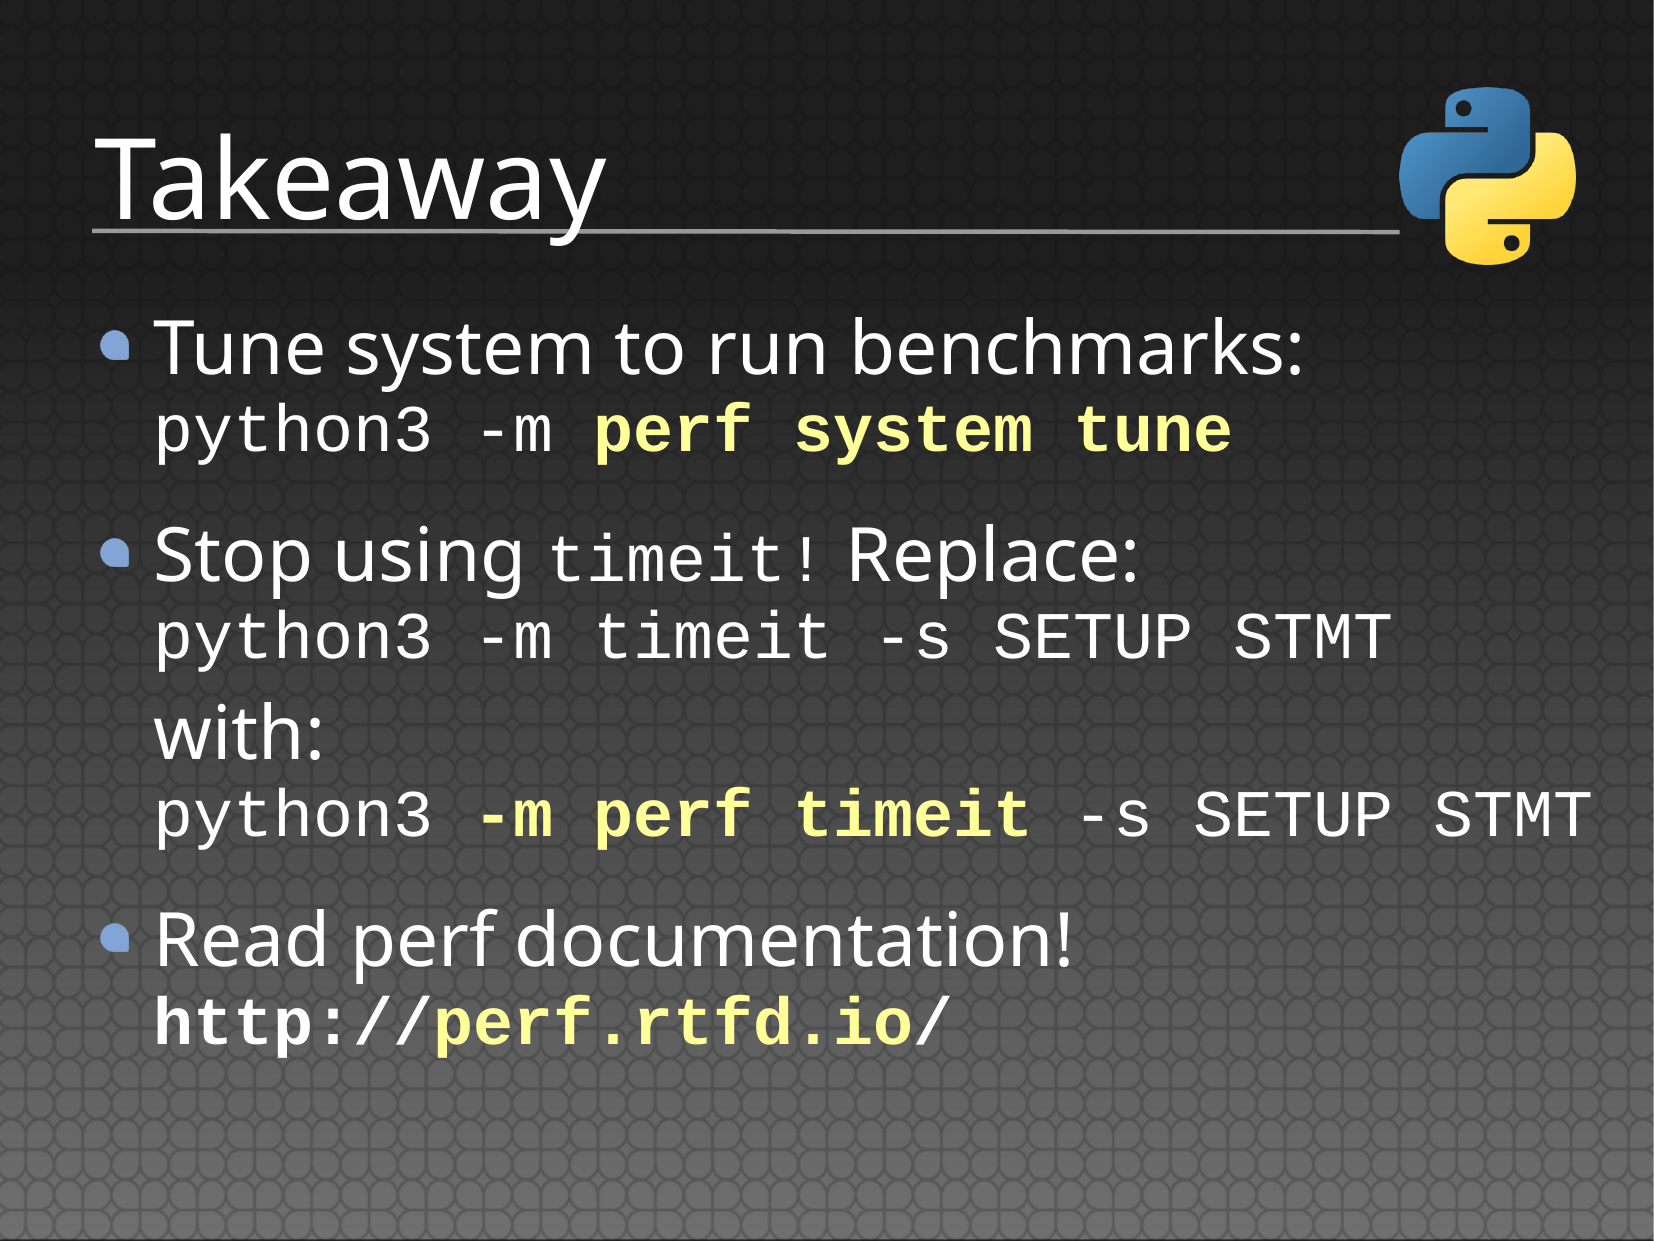

Takeaway
# Tune system to run benchmarks: python3 -m perf system tune
Stop using timeit! Replace:
python3 -m timeit -s SETUP STMT
with:
python3 -m perf timeit -s SETUP STMT
Read perf documentation!
http://perf.rtfd.io/